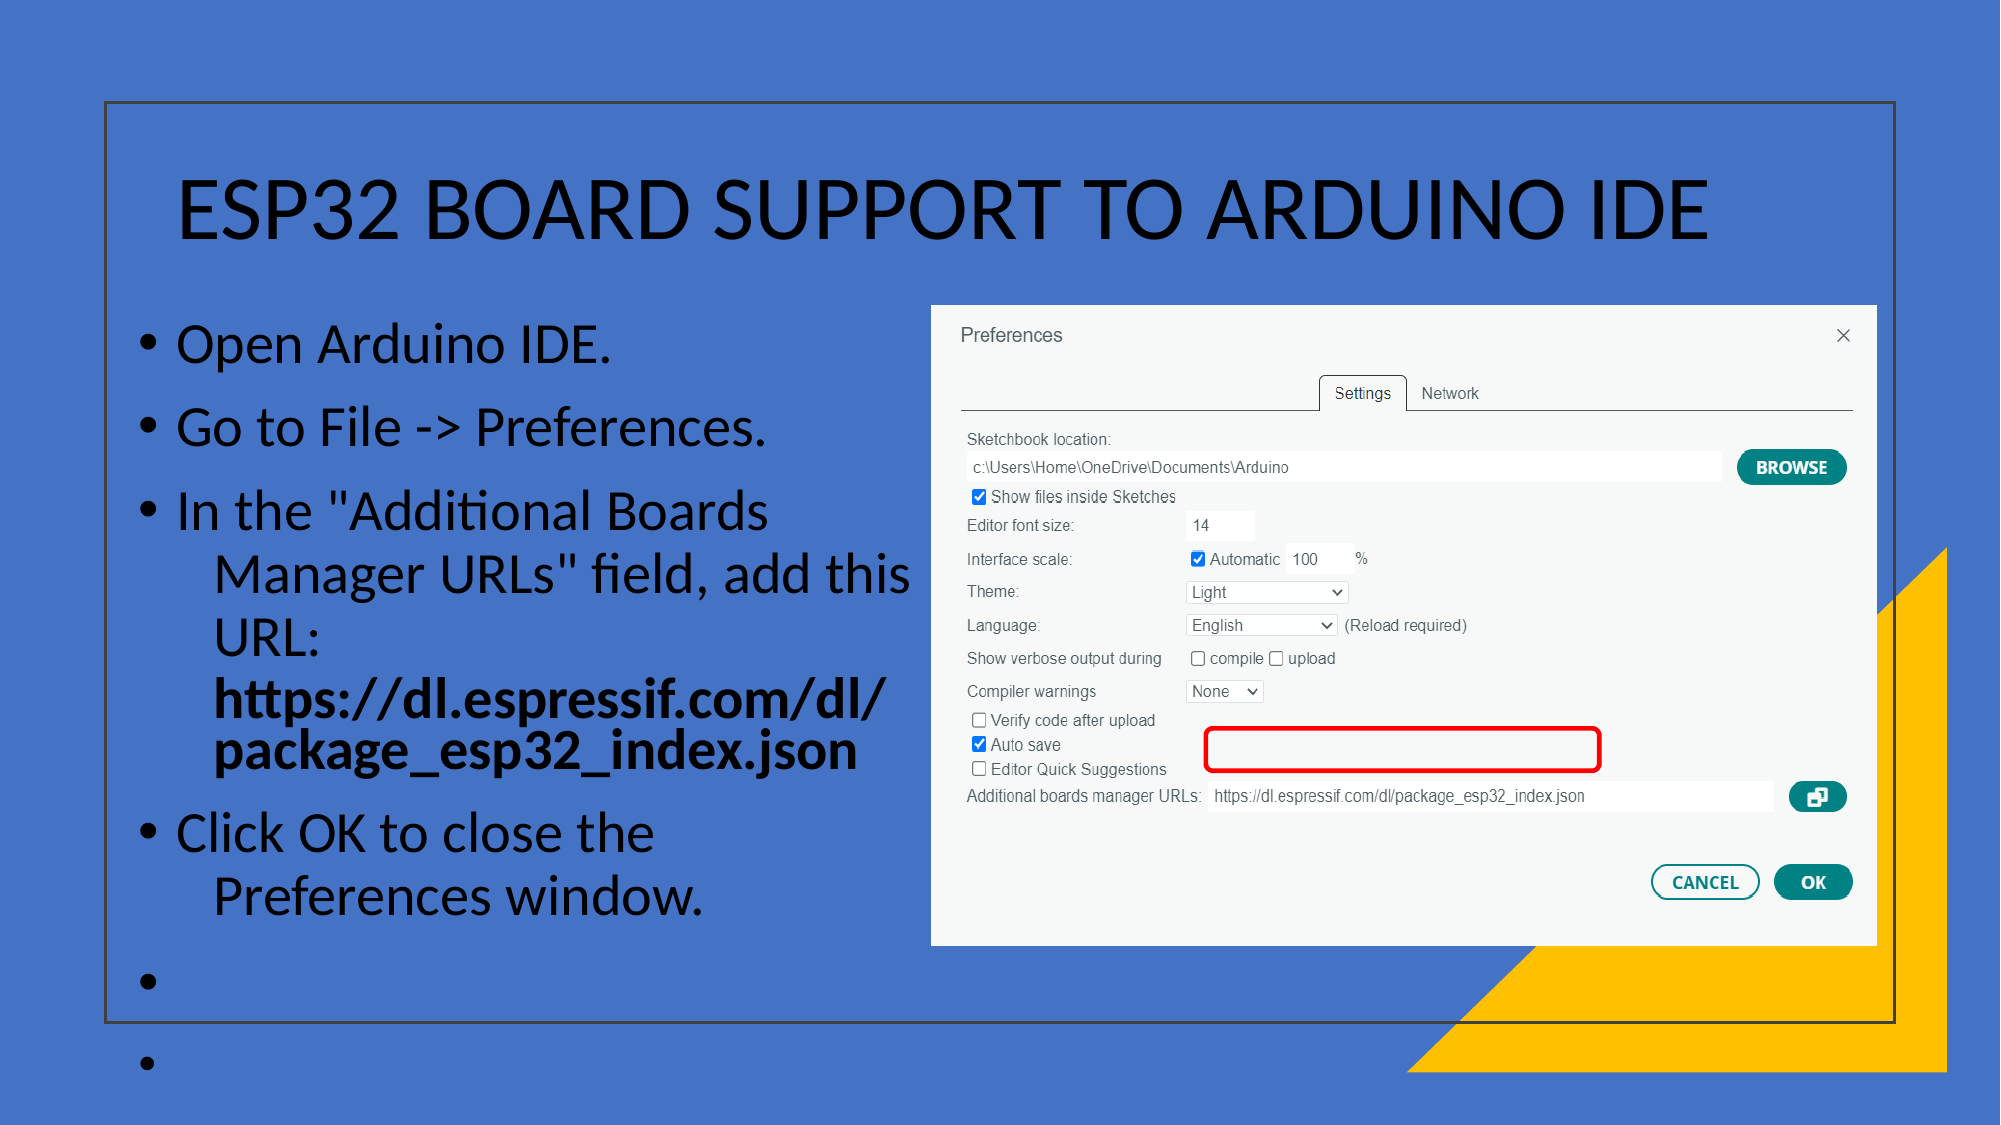

# ESP32 BOARD SUPPORT TO ARDUINO IDE
Open Arduino IDE.
Go to File -> Preferences.
In the "Additional Boards Manager URLs" field, add this URL: https://dl.espressif.com/dl/package_esp32_index.json
Click OK to close the Preferences window.